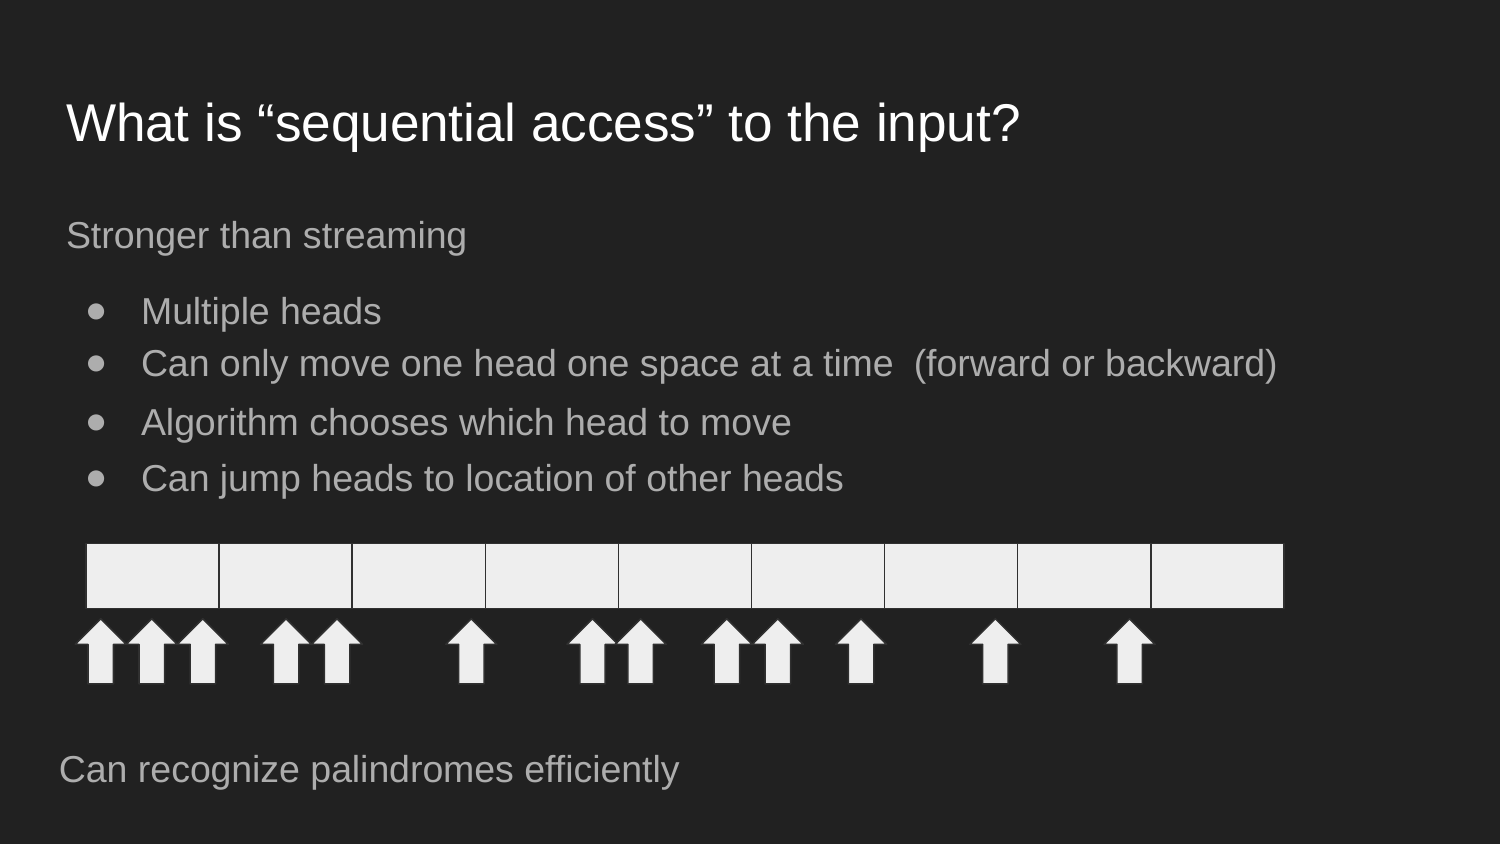

# What is “sequential access” to the input?
Stronger than streaming
Multiple heads
Can only move one head one space at a time
(forward or backward)
Algorithm chooses which head to move
Can jump heads to location of other heads
Can recognize palindromes efficiently